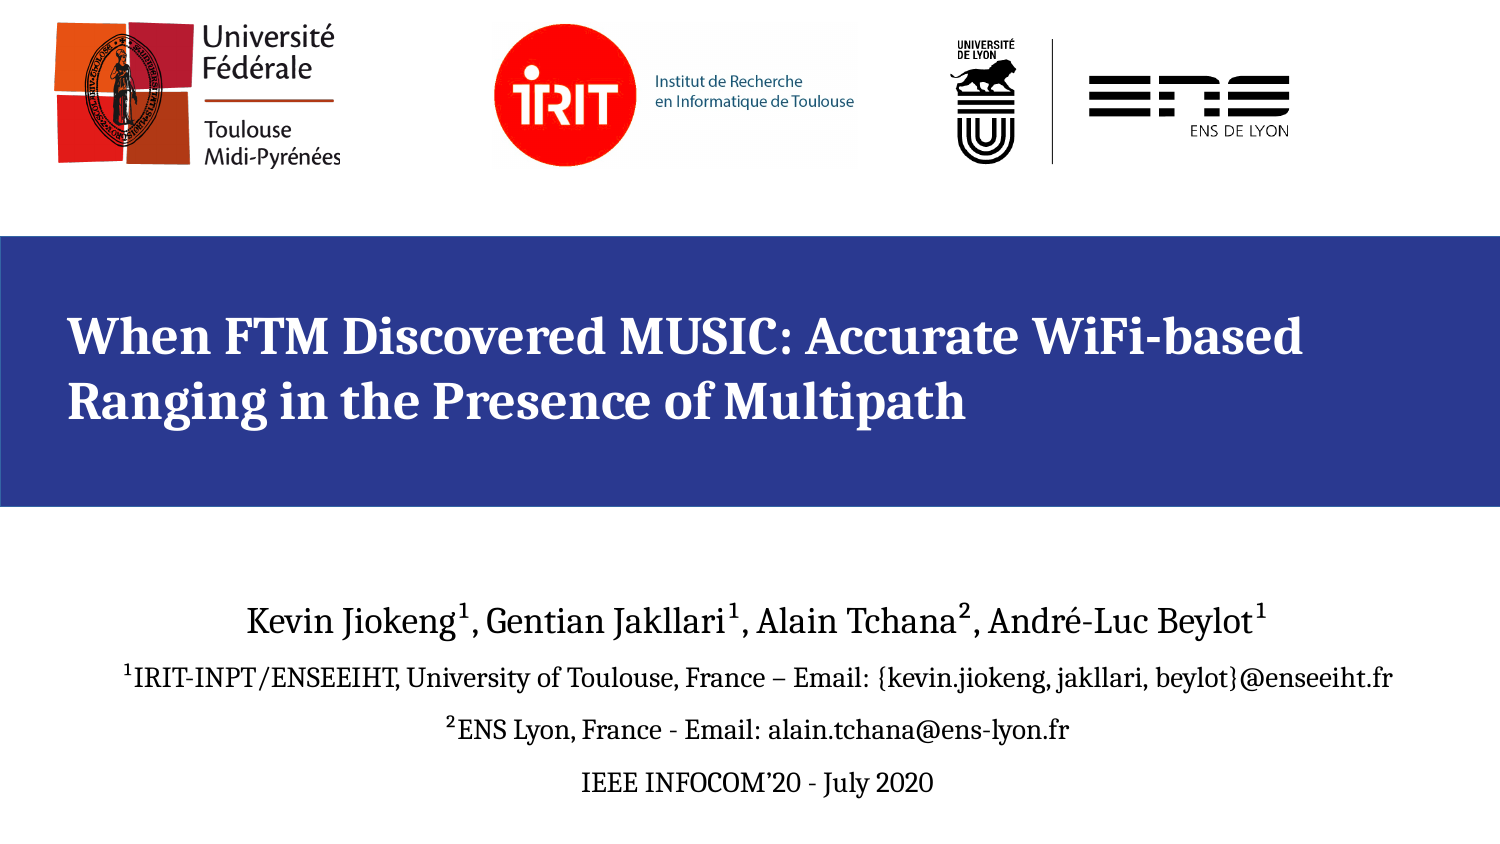

# When FTM Discovered MUSIC: Accurate WiFi-based Ranging in the Presence of Multipath
Kevin Jiokeng¹, Gentian Jakllari¹, Alain Tchana², André-Luc Beylot¹
¹IRIT-INPT/ENSEEIHT, University of Toulouse, France – Email: {kevin.jiokeng, jakllari, beylot}@enseeiht.fr
²ENS Lyon, France - Email: alain.tchana@ens-lyon.fr
IEEE INFOCOM’20 - July 2020